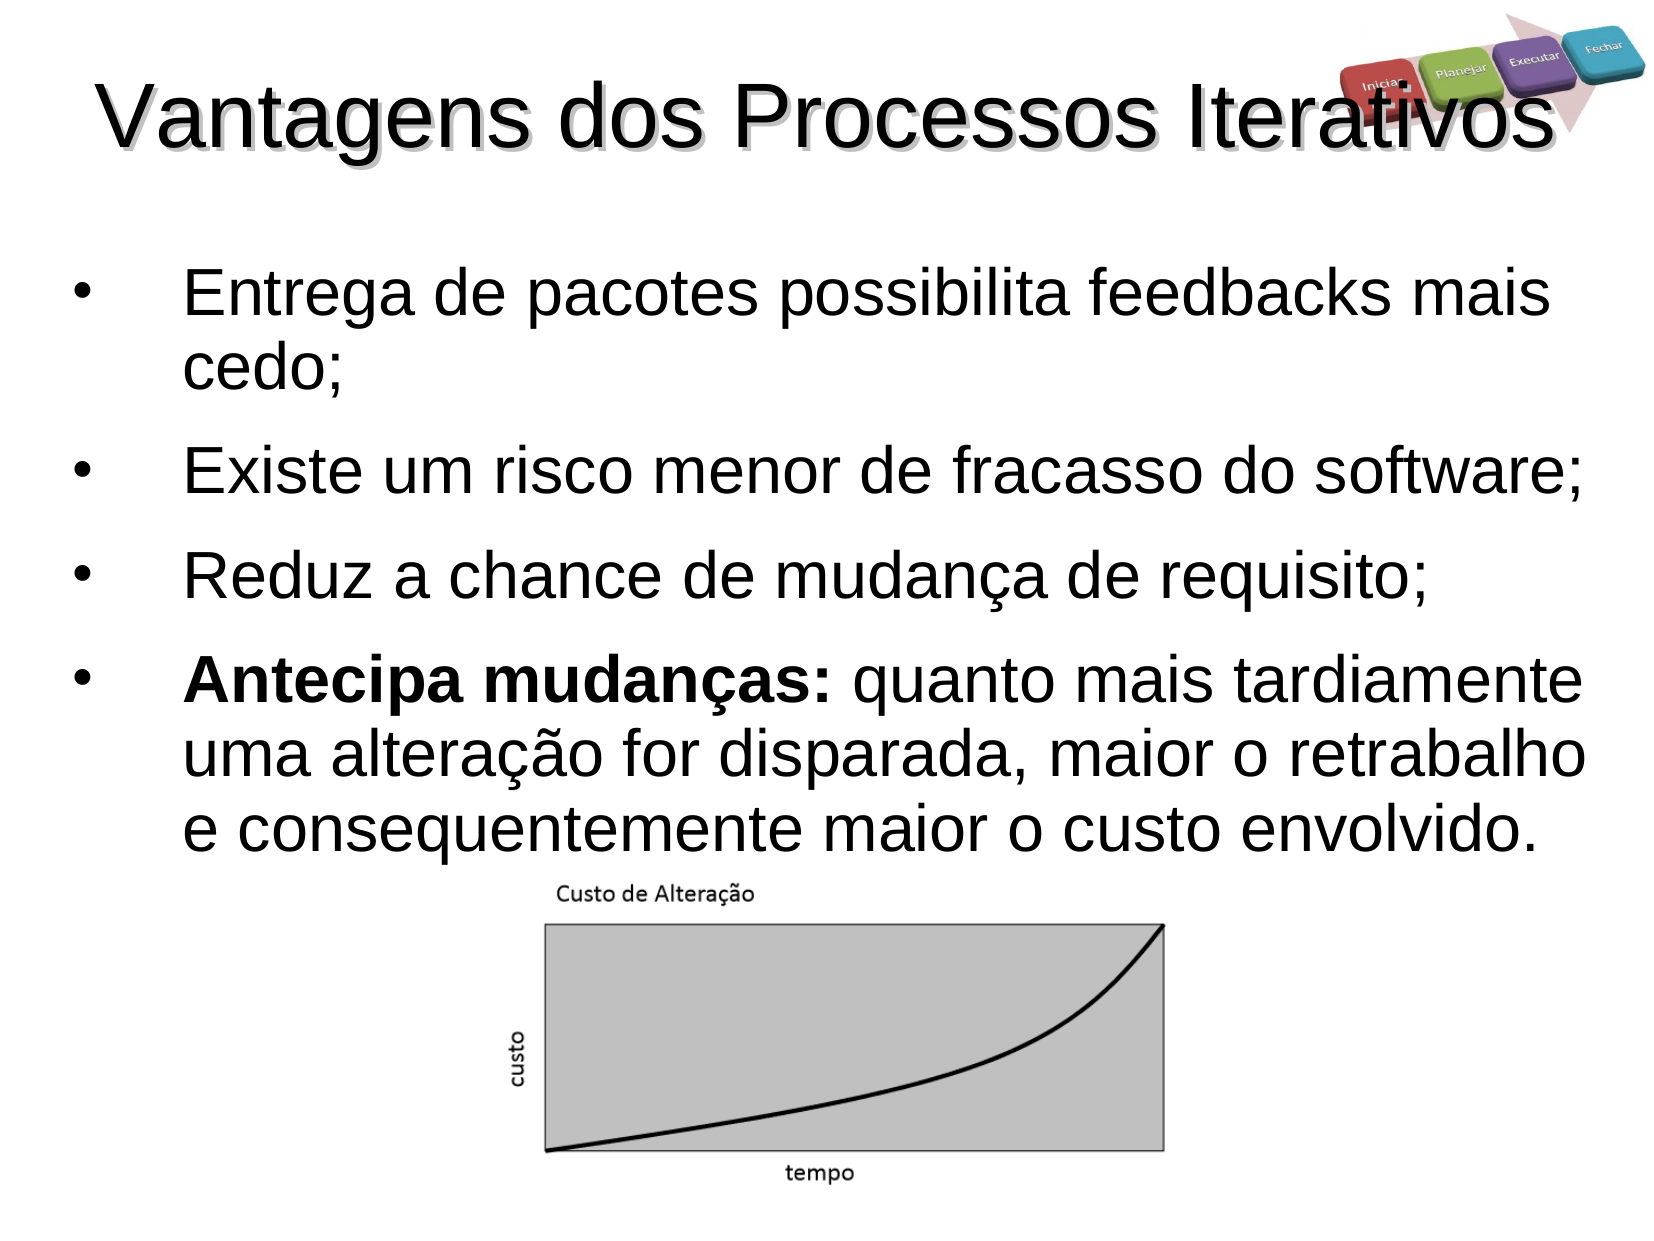

# Vantagens dos Processos Iterativos
Entrega de pacotes possibilita feedbacks mais cedo;
Existe um risco menor de fracasso do software;
Reduz a chance de mudança de requisito;
Antecipa mudanças: quanto mais tardiamente uma alteração for disparada, maior o retrabalho e consequentemente maior o custo envolvido.